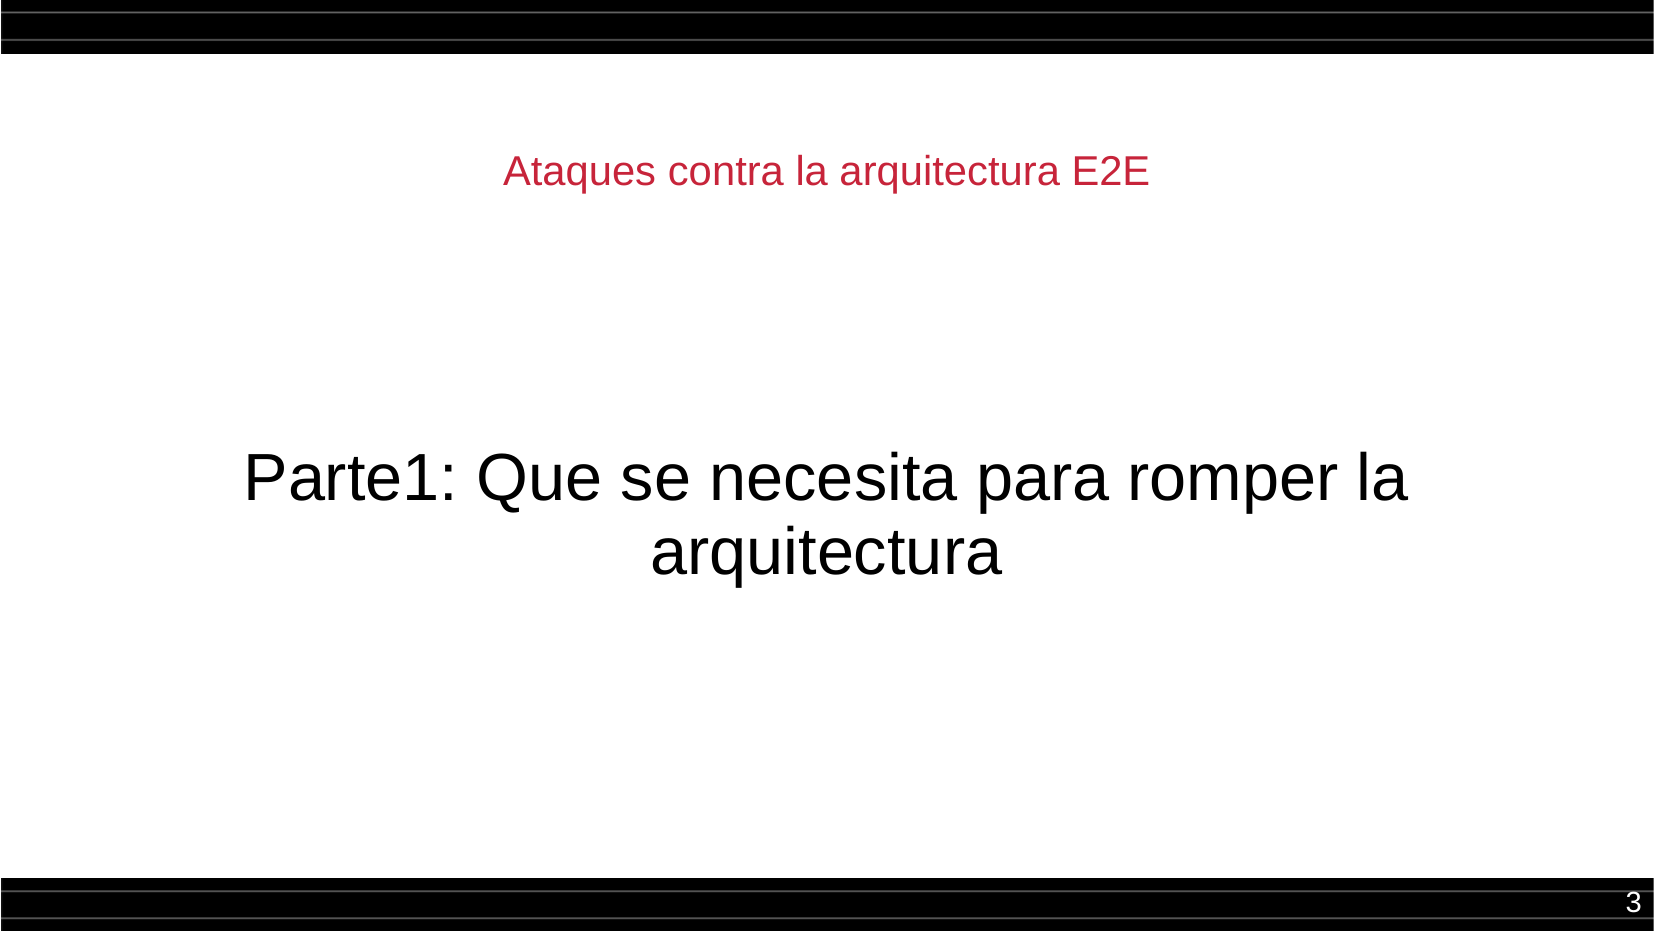

# Ataques contra la arquitectura E2E
Parte1: Que se necesita para romper la arquitectura